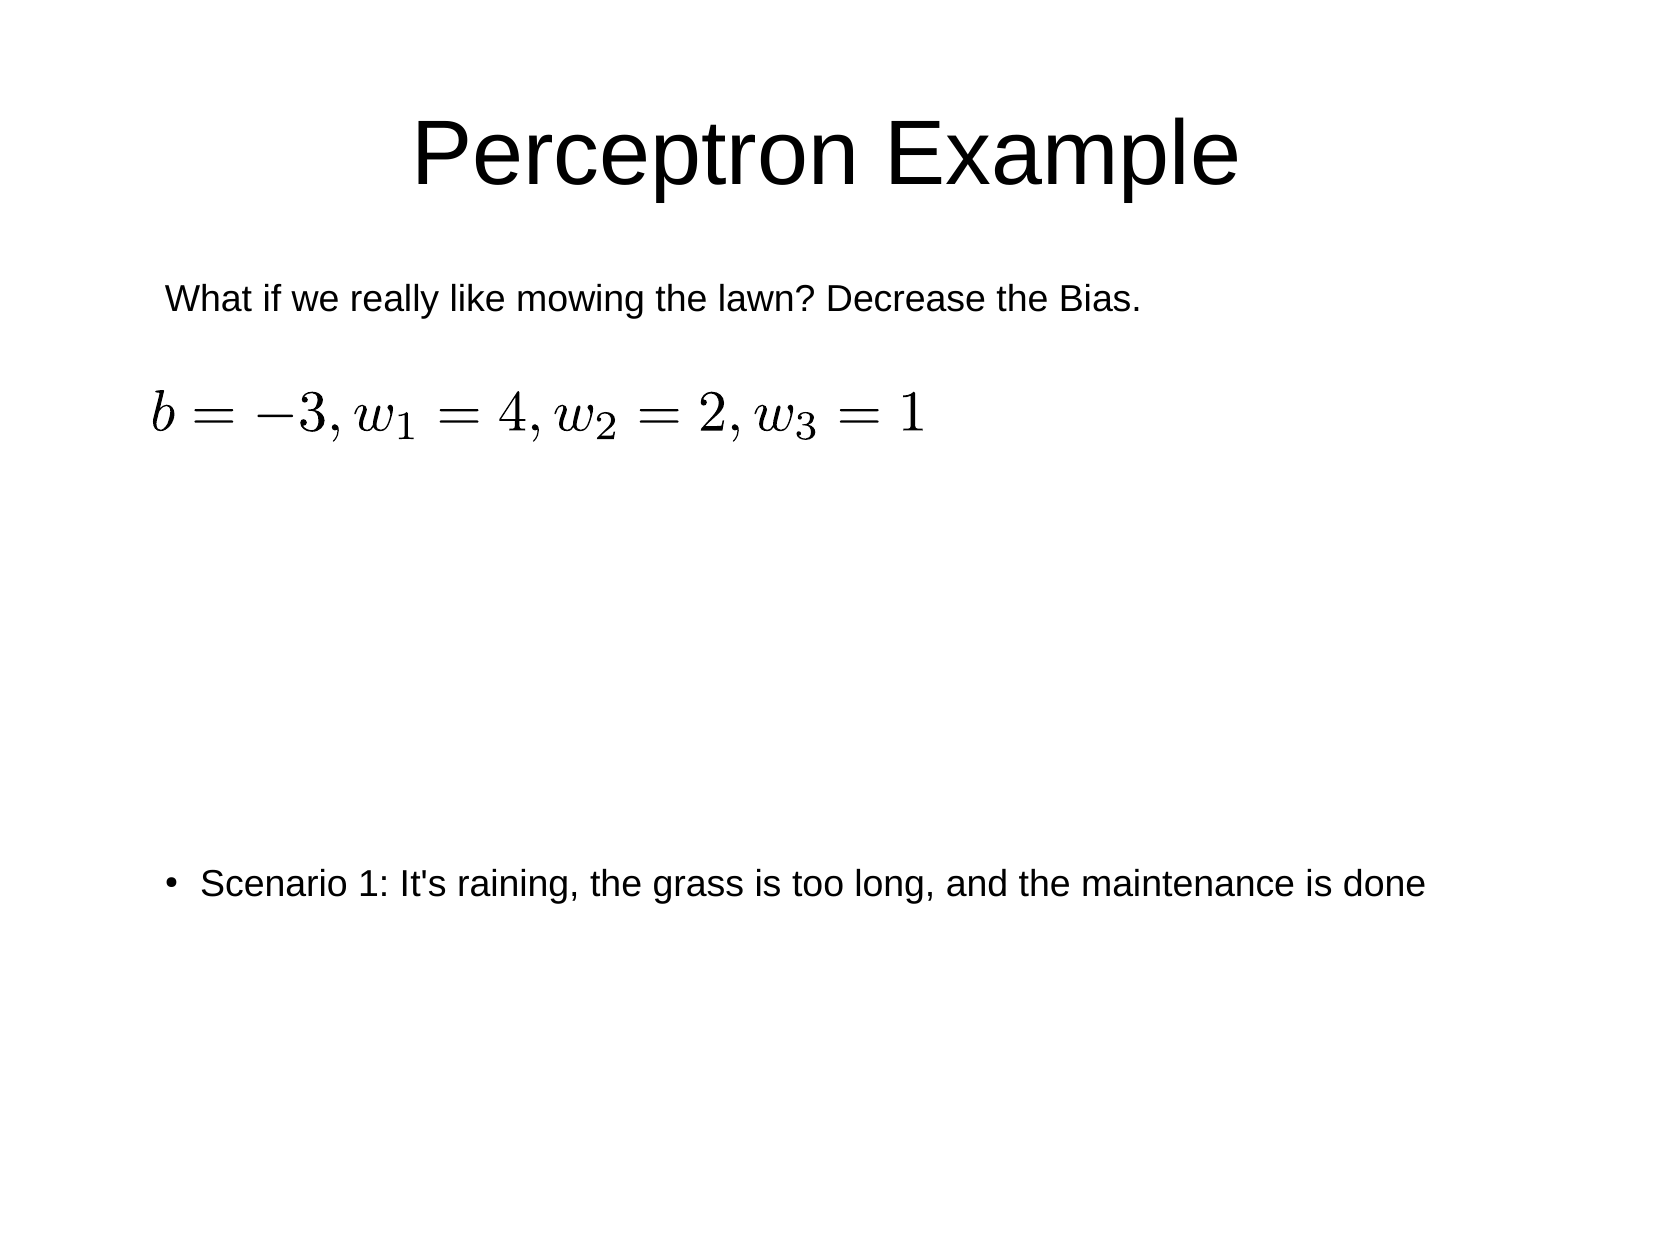

# Perceptron Example
What if we really like mowing the lawn? Decrease the Bias.
Scenario 1: It's raining, the grass is too long, and the maintenance is done